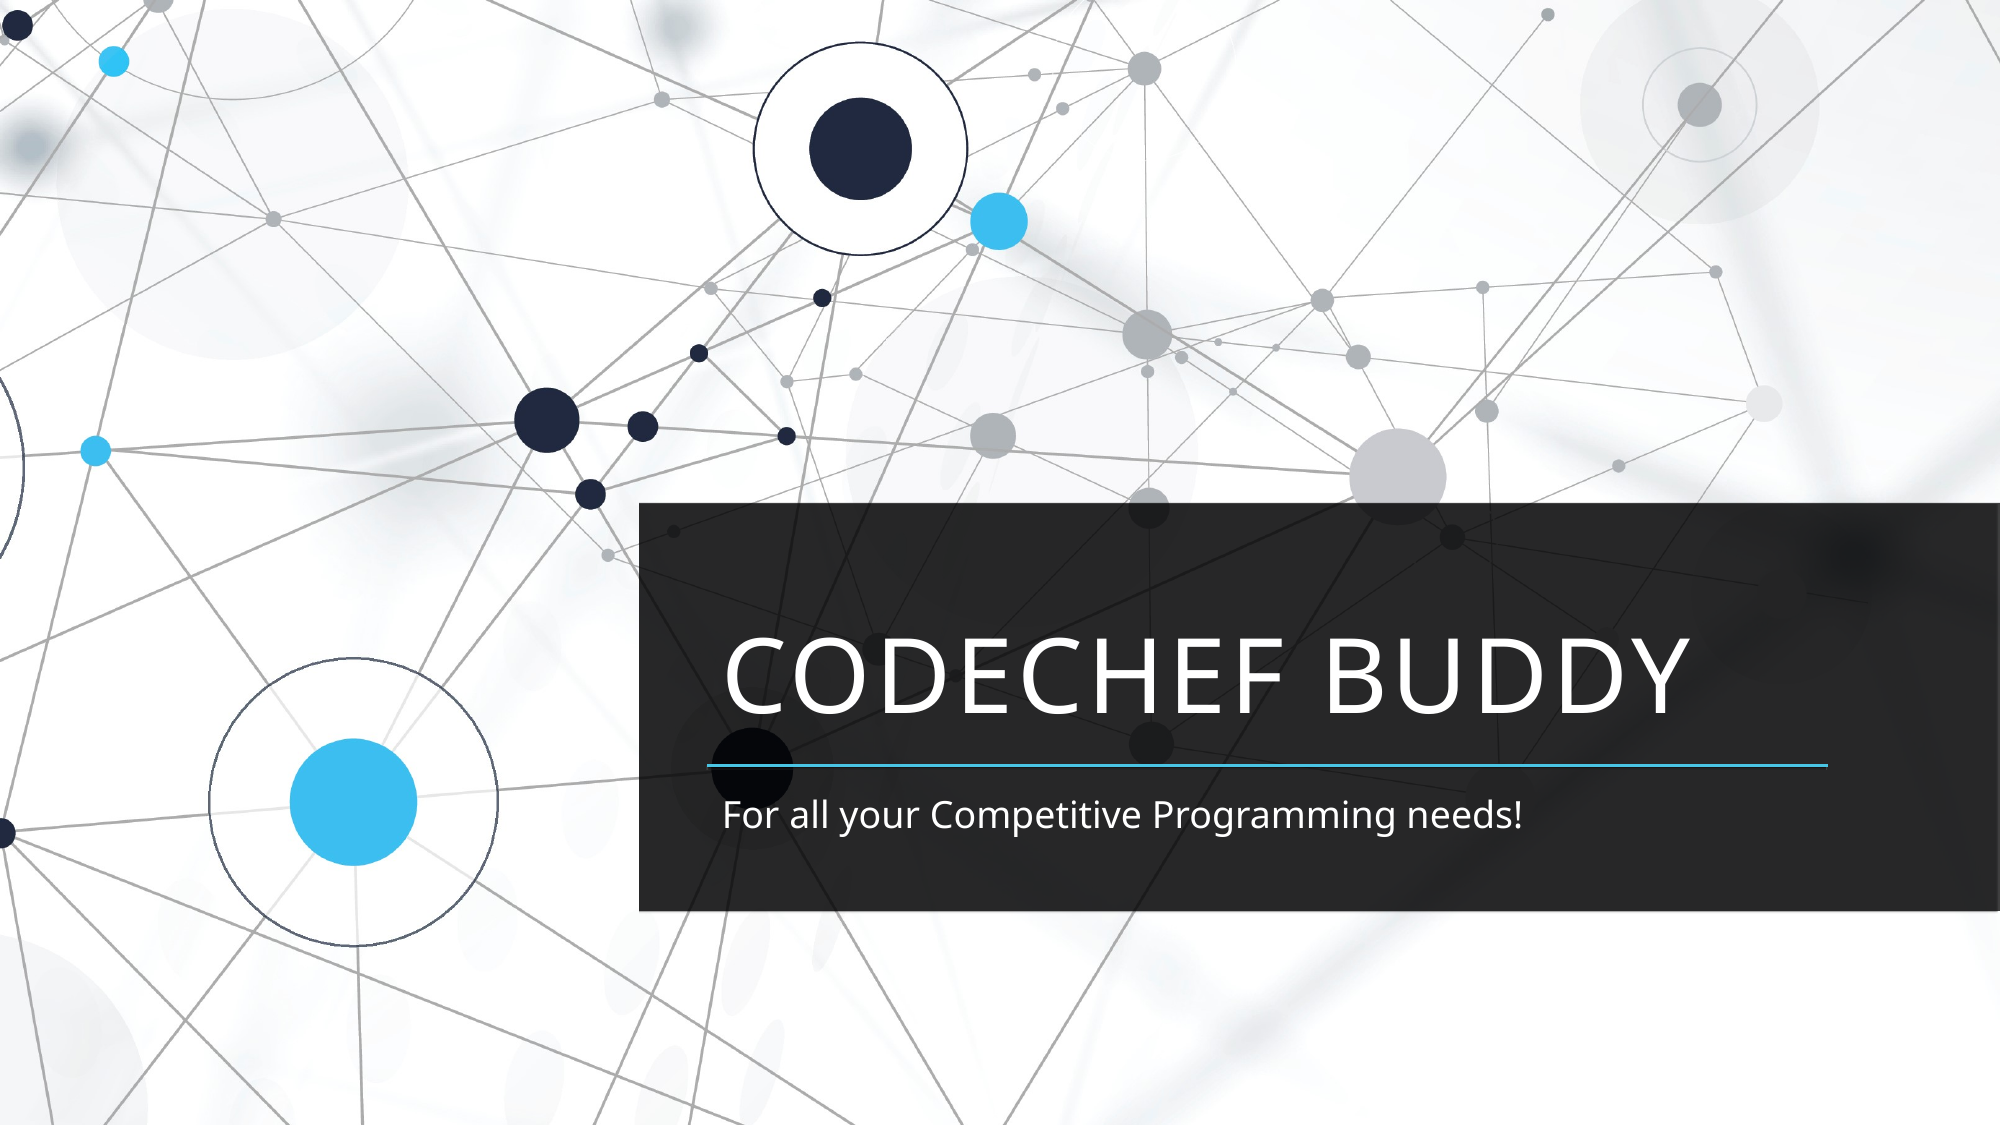

# Codechef buddy
For all your Competitive Programming needs!